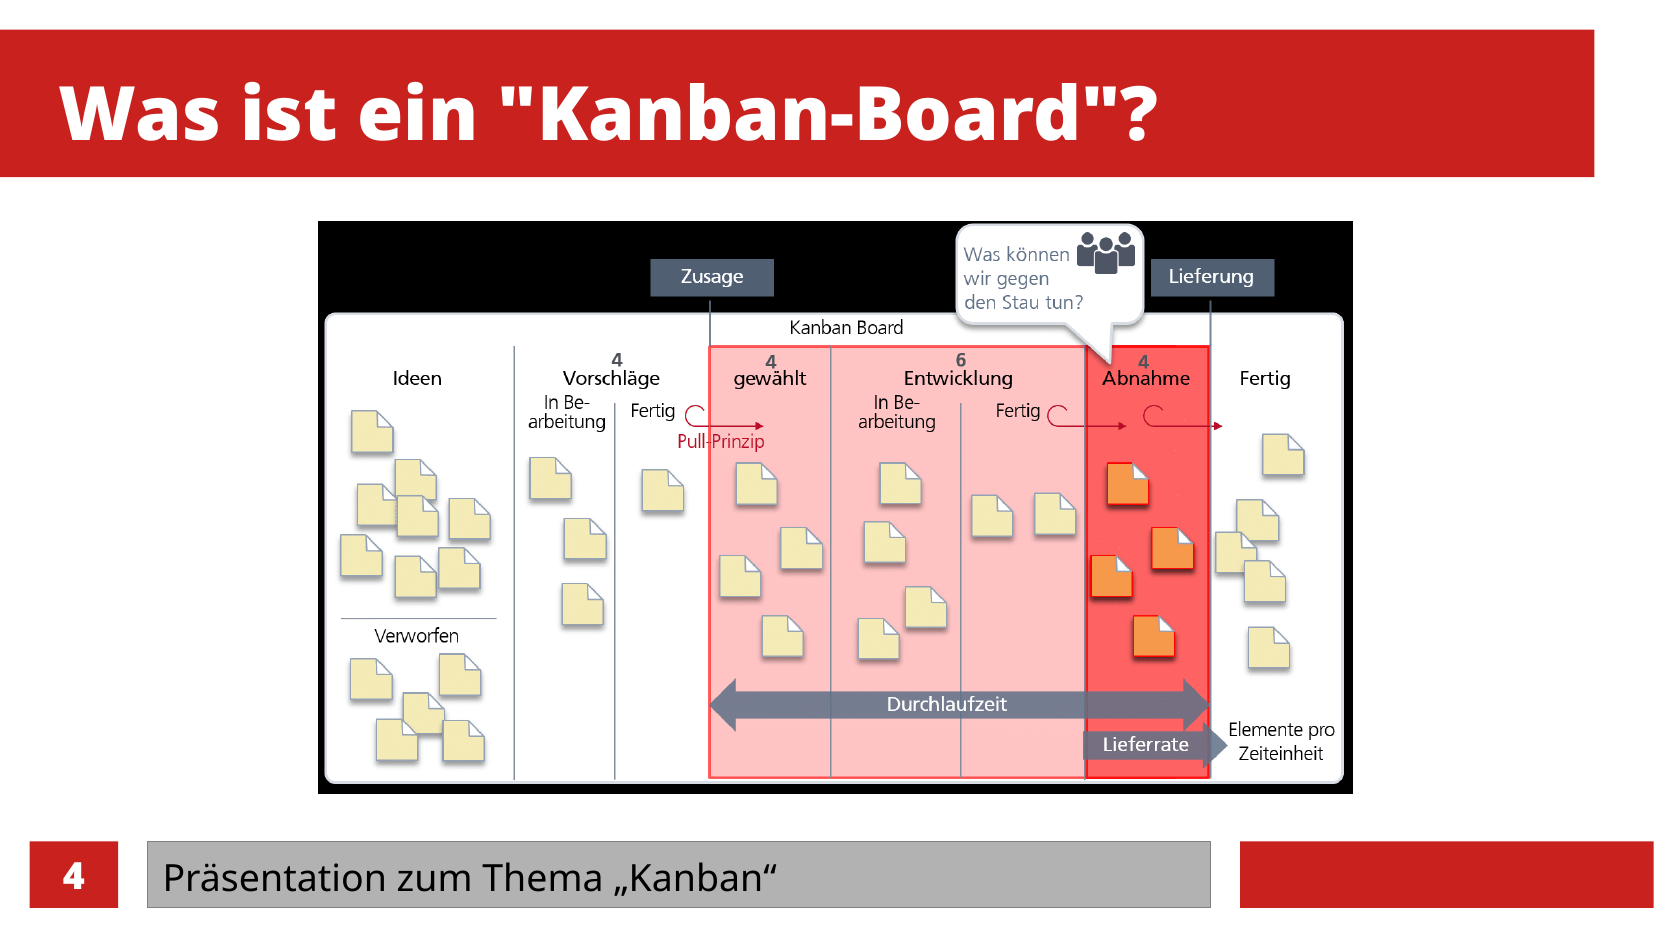

# Was ist ein "Kanban-Board"?
4
Präsentation zum Thema „Kanban“